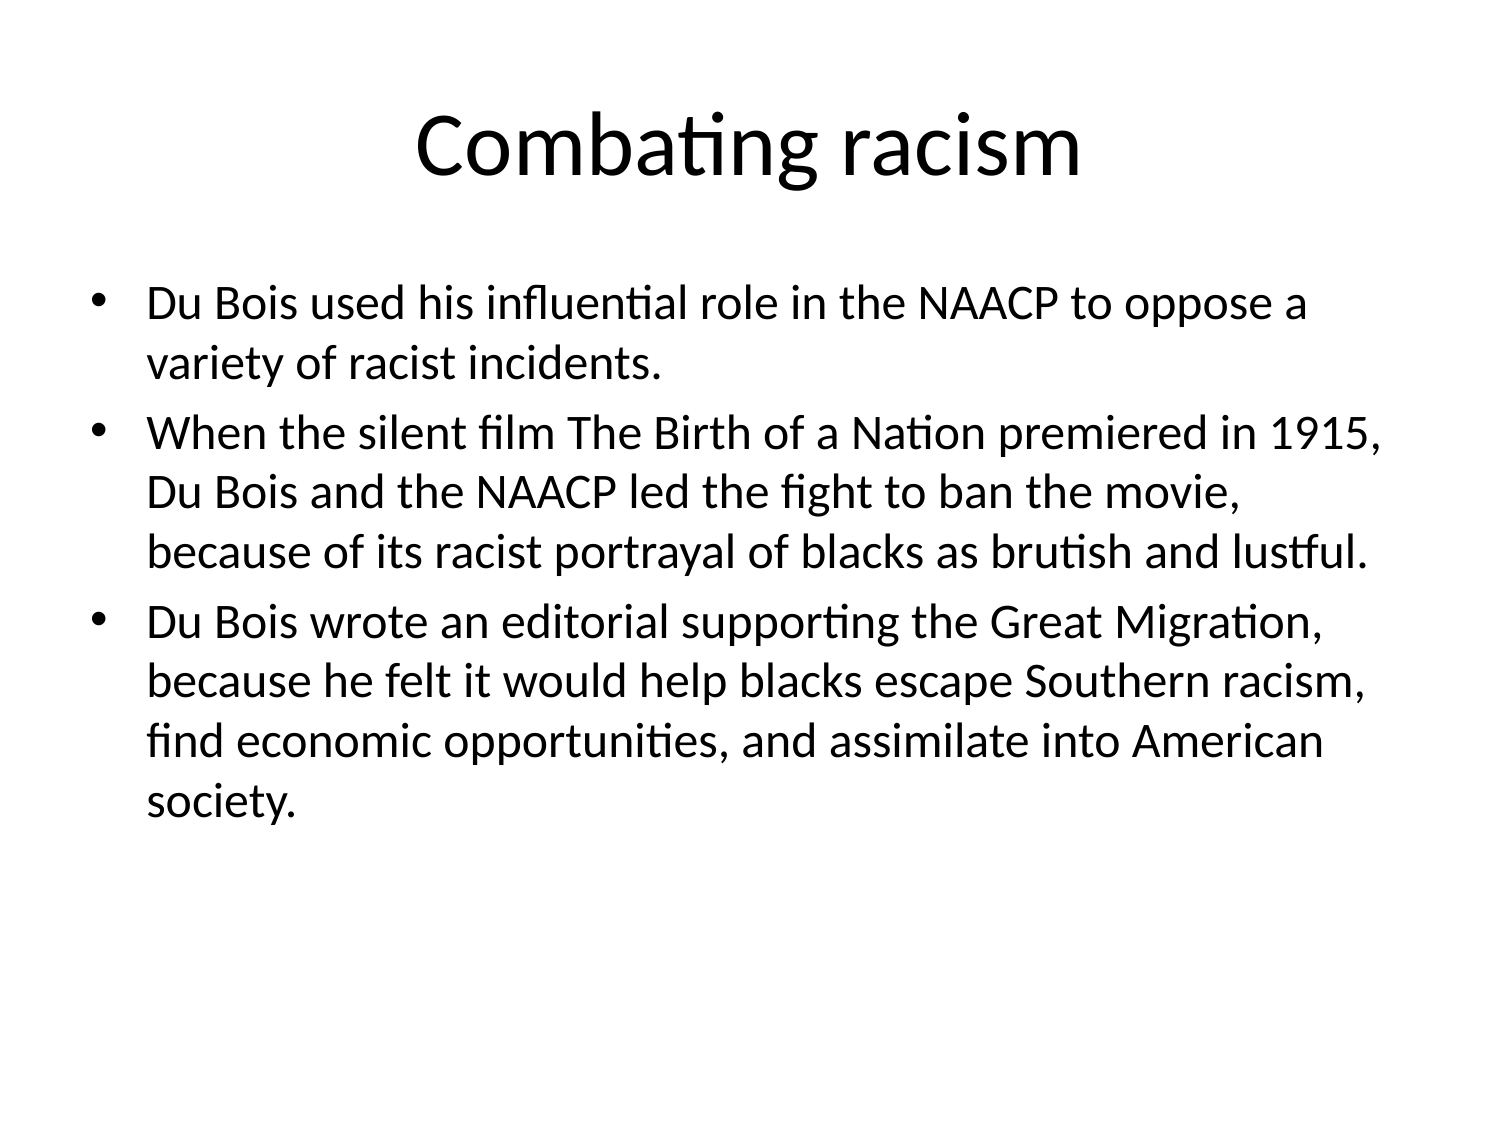

# Combating racism
Du Bois used his influential role in the NAACP to oppose a variety of racist incidents.
When the silent film The Birth of a Nation premiered in 1915, Du Bois and the NAACP led the fight to ban the movie, because of its racist portrayal of blacks as brutish and lustful.
Du Bois wrote an editorial supporting the Great Migration, because he felt it would help blacks escape Southern racism, find economic opportunities, and assimilate into American society.